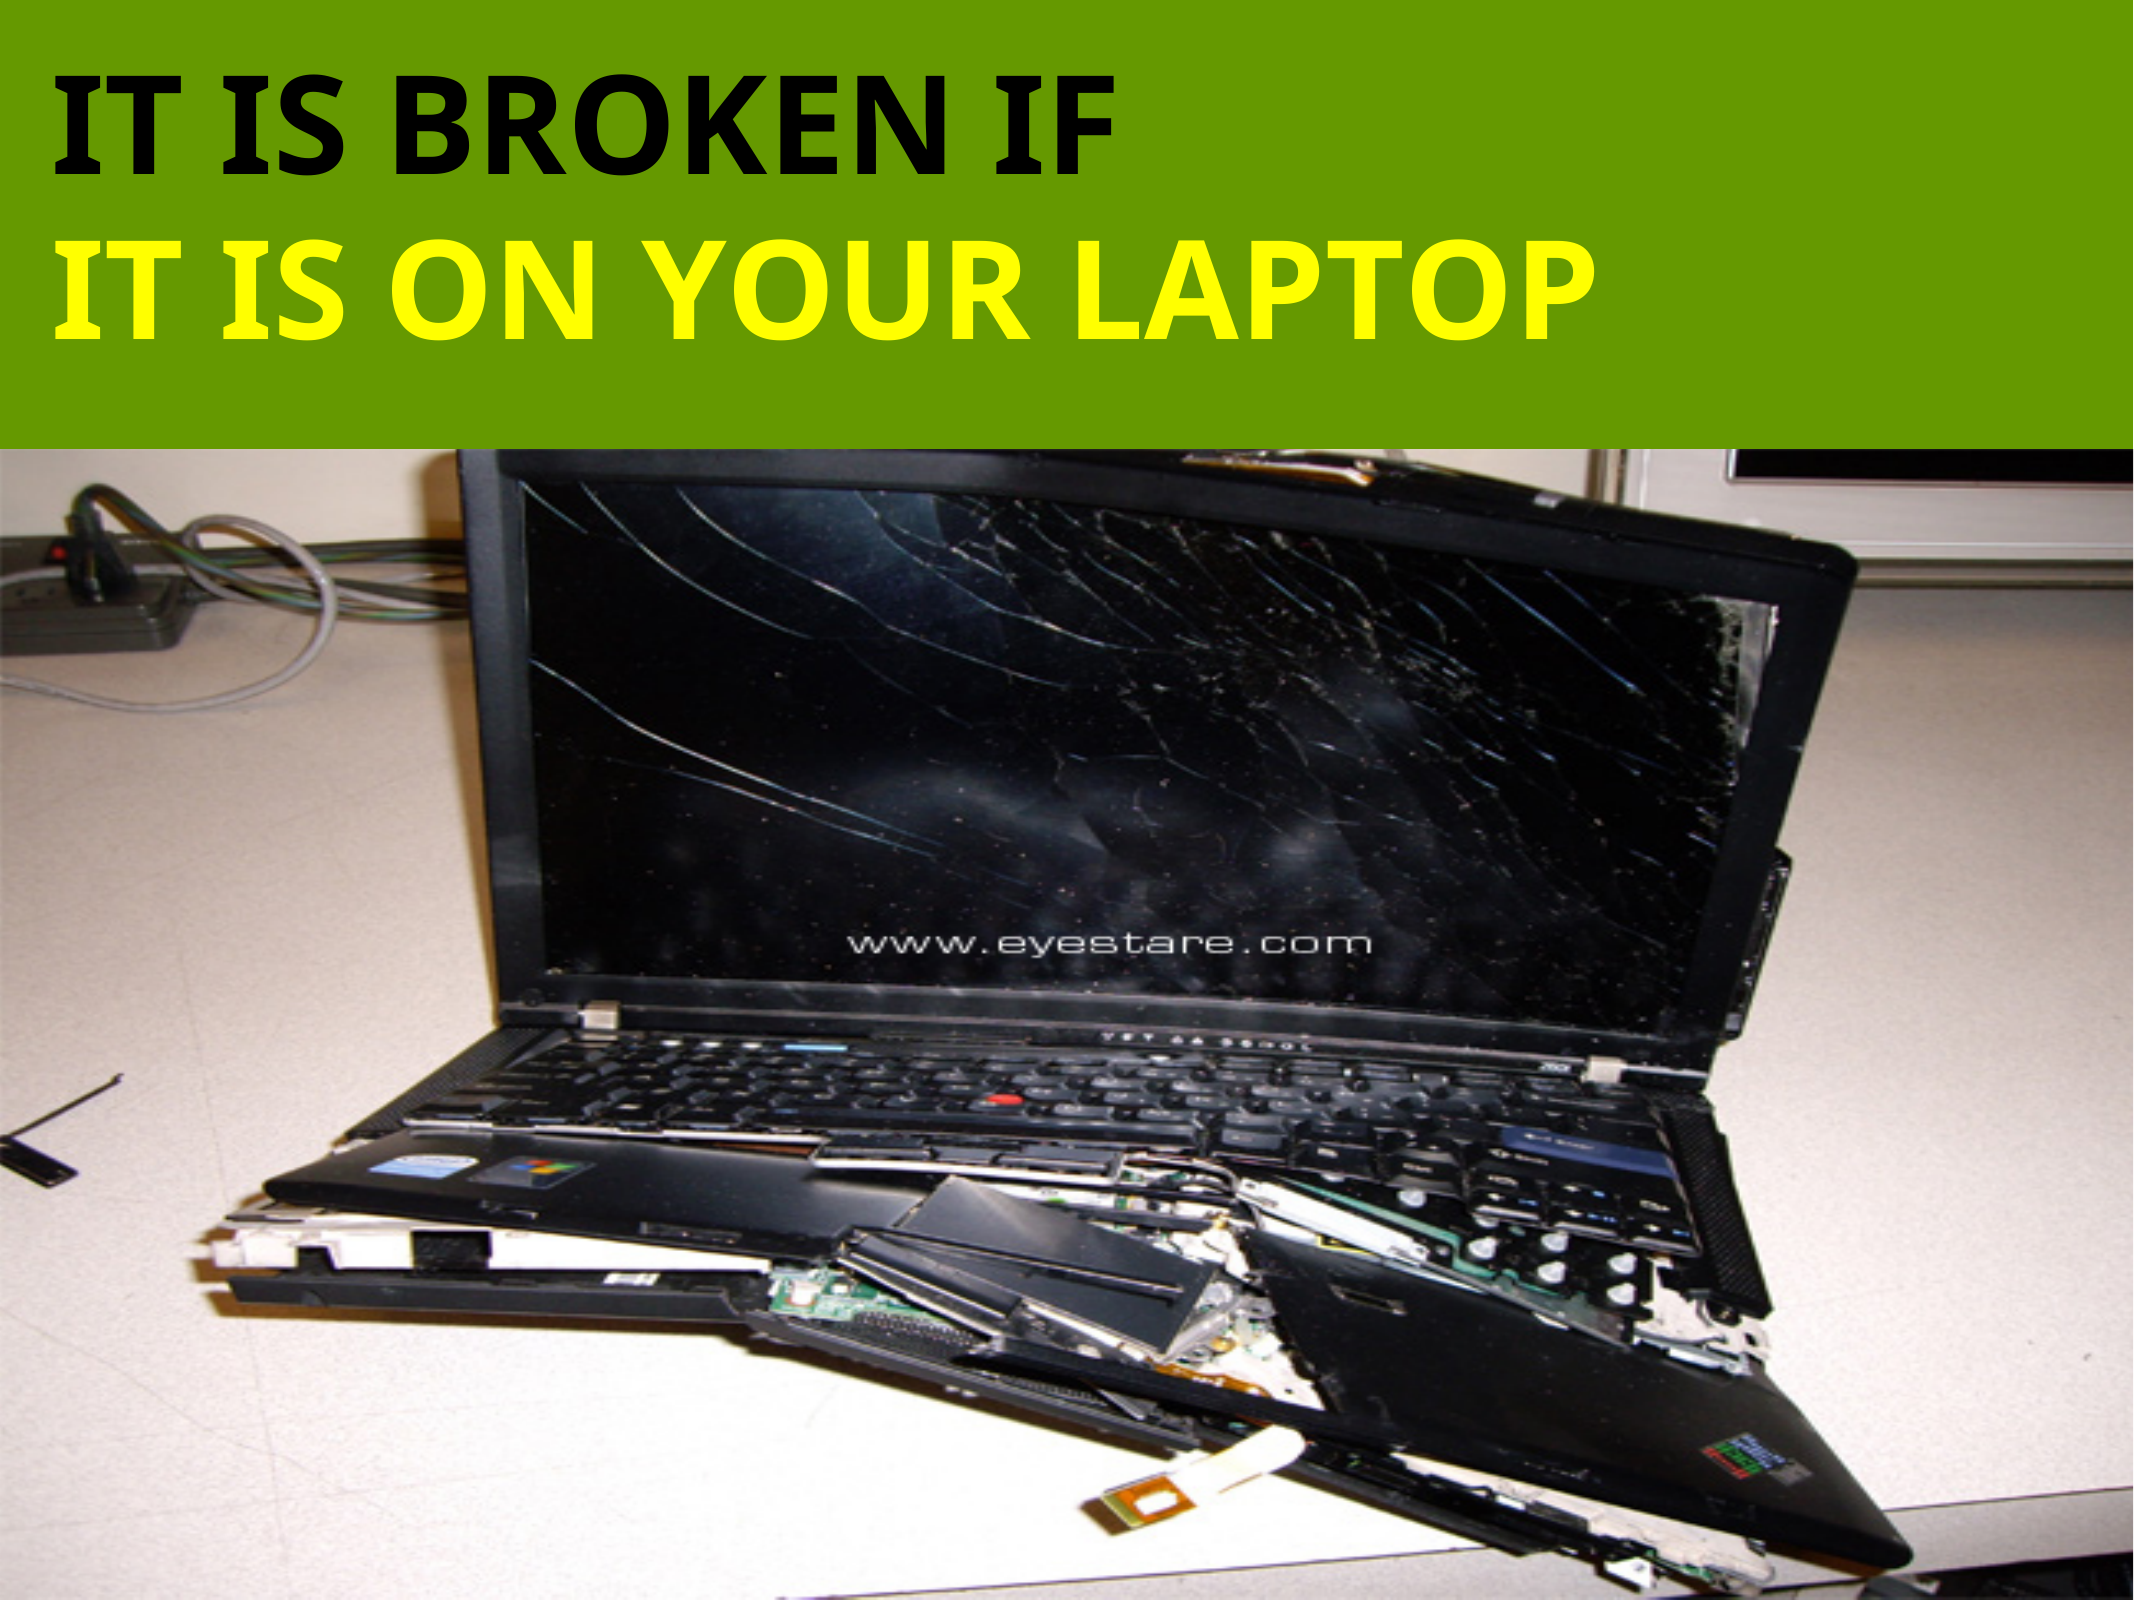

IT IS BROKEN IF
IT IS ON YOUR LAPTOP